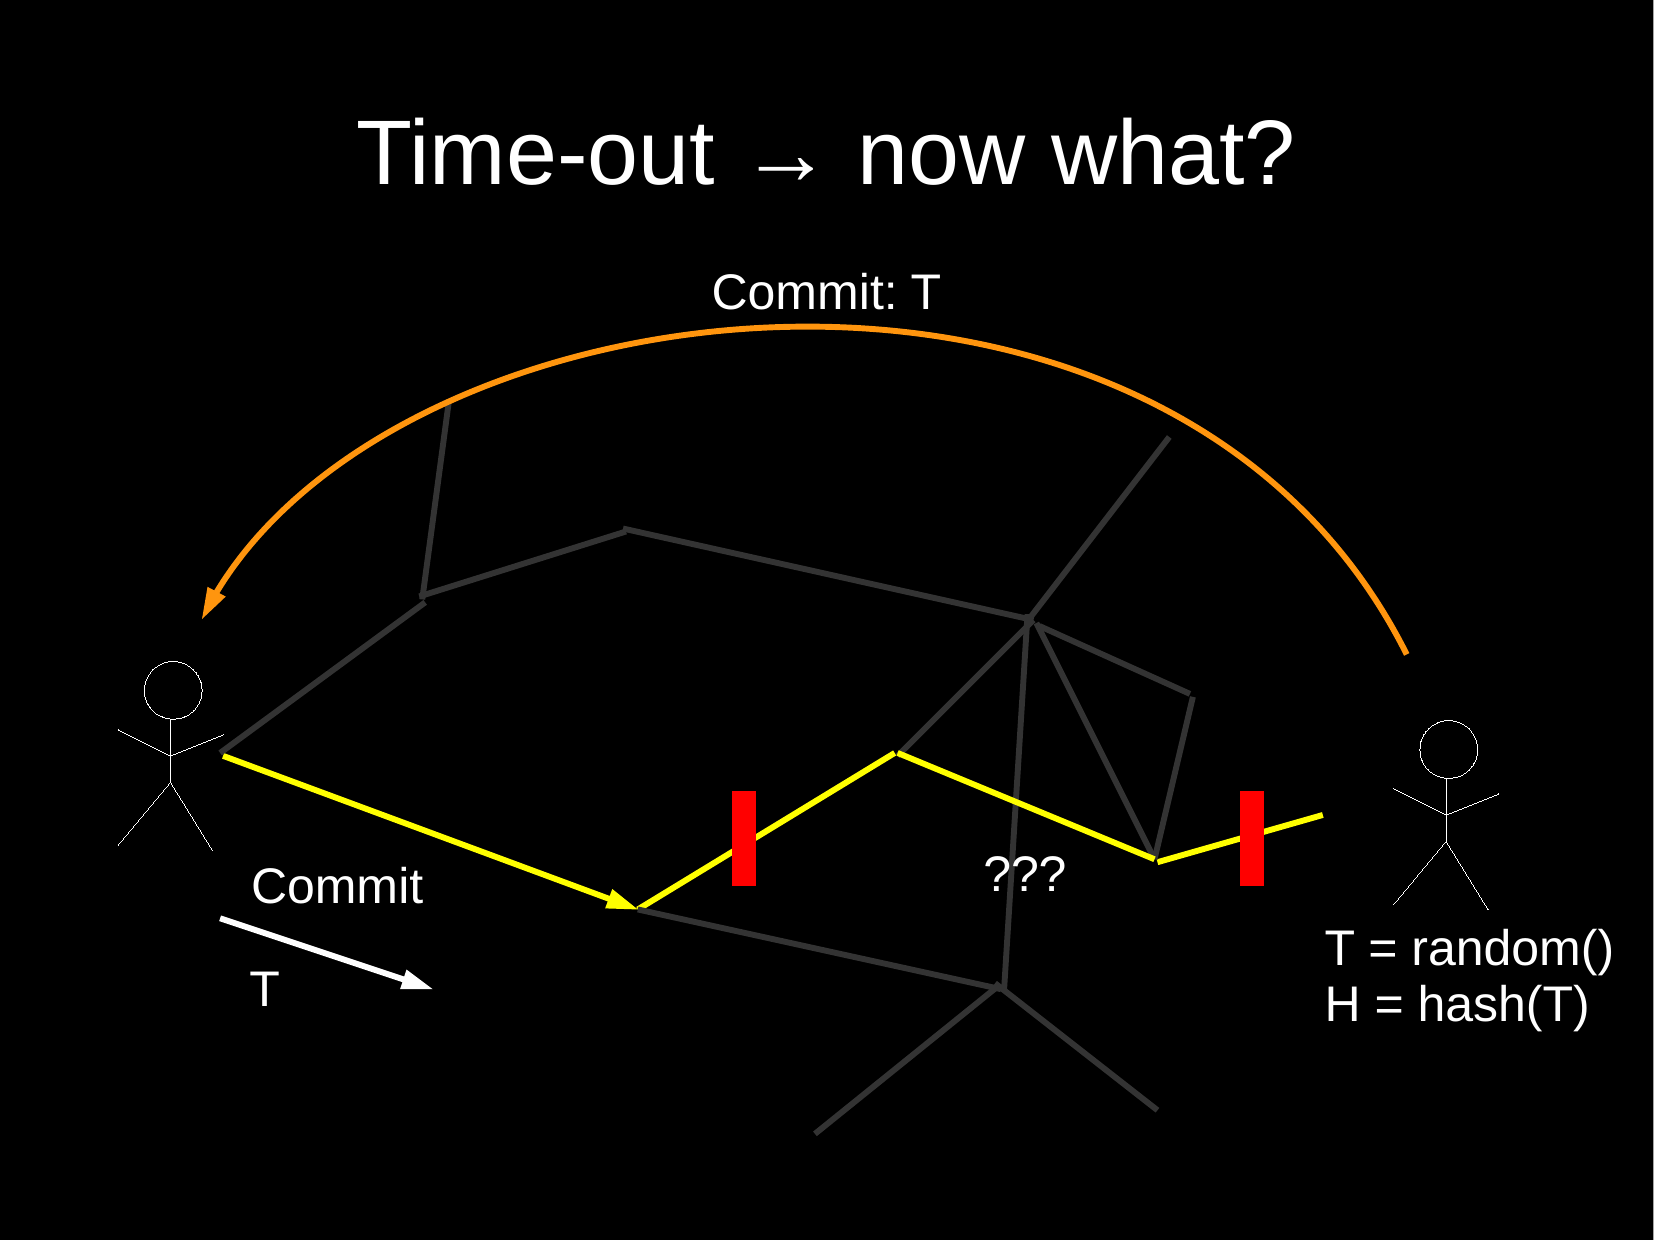

# Time-out → now what?
Commit: T
???
Commit
T = random()
H = hash(T)
T